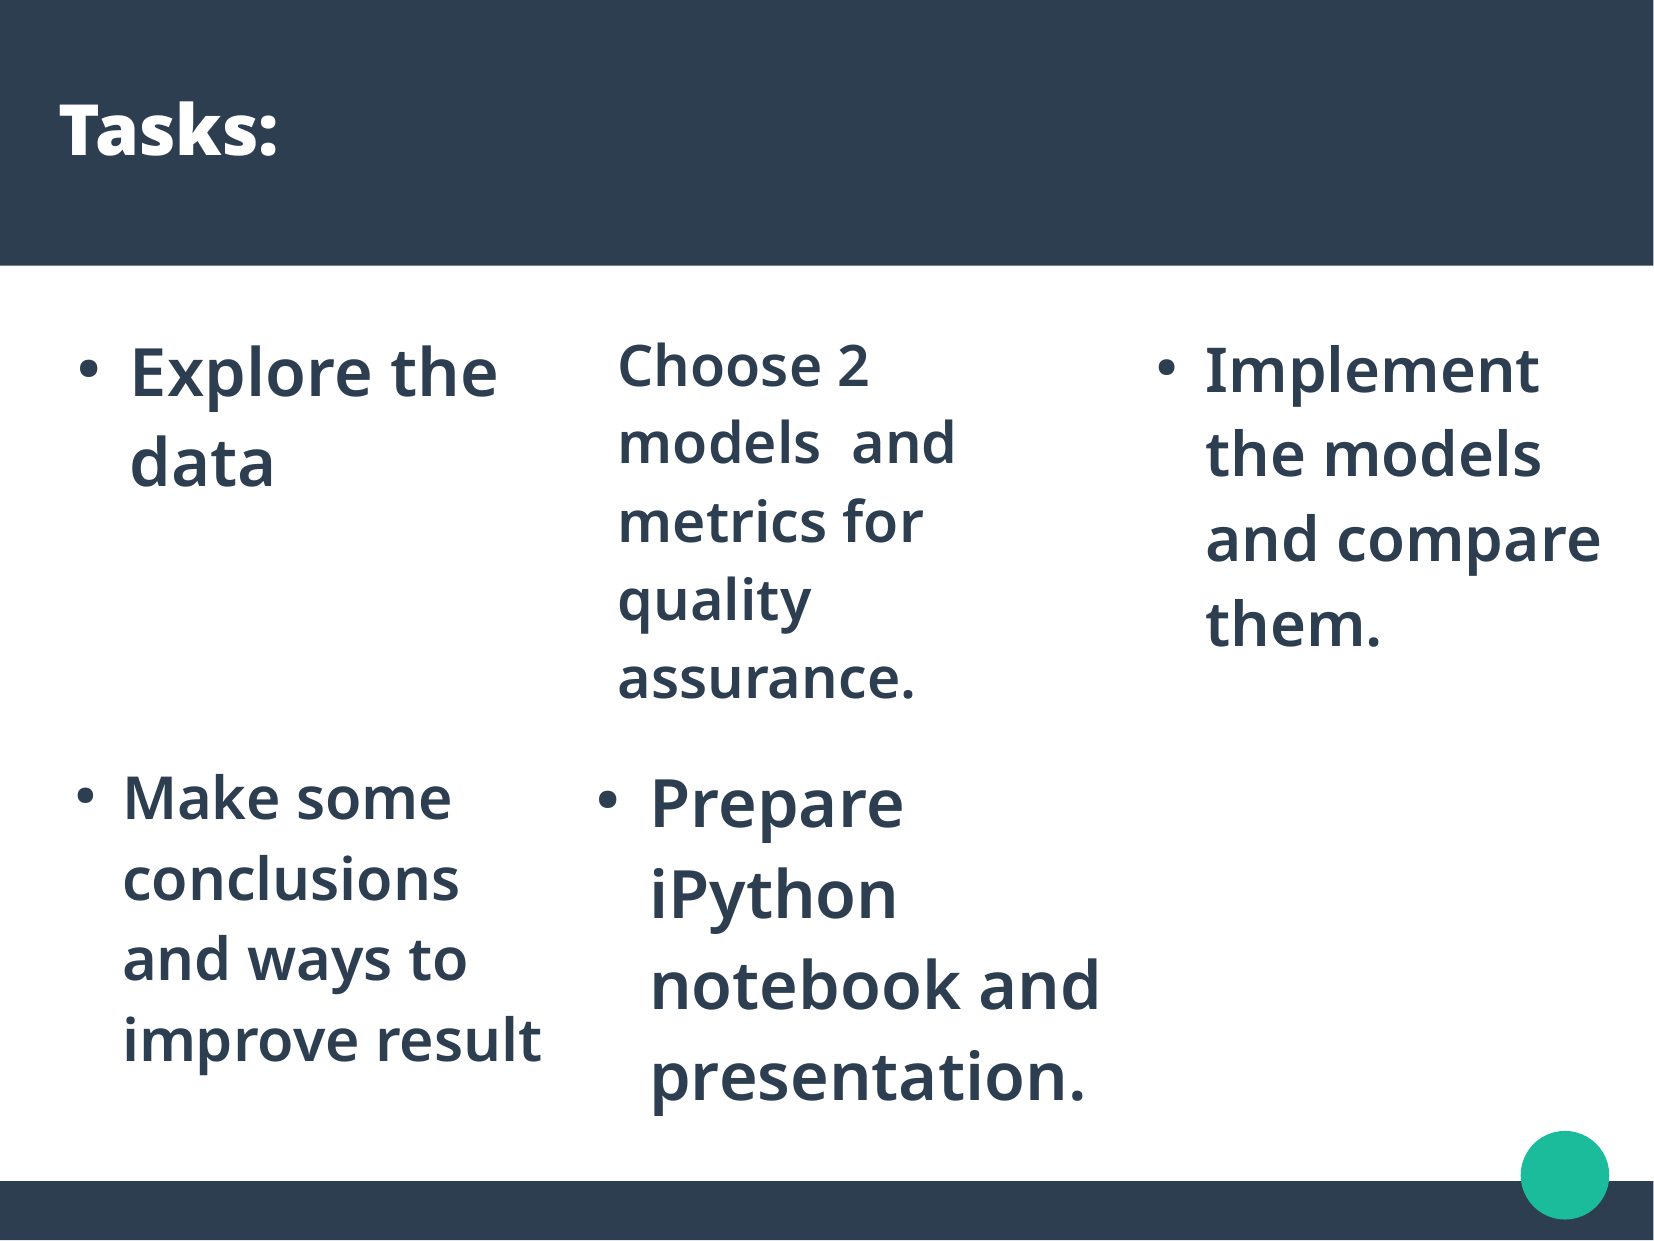

# Tasks:
Explore the data
Choose 2 models and metrics for quality assurance.
Implement the models and compare them.
Make some conclusions and ways to improve result
Prepare iPython notebook and presentation.